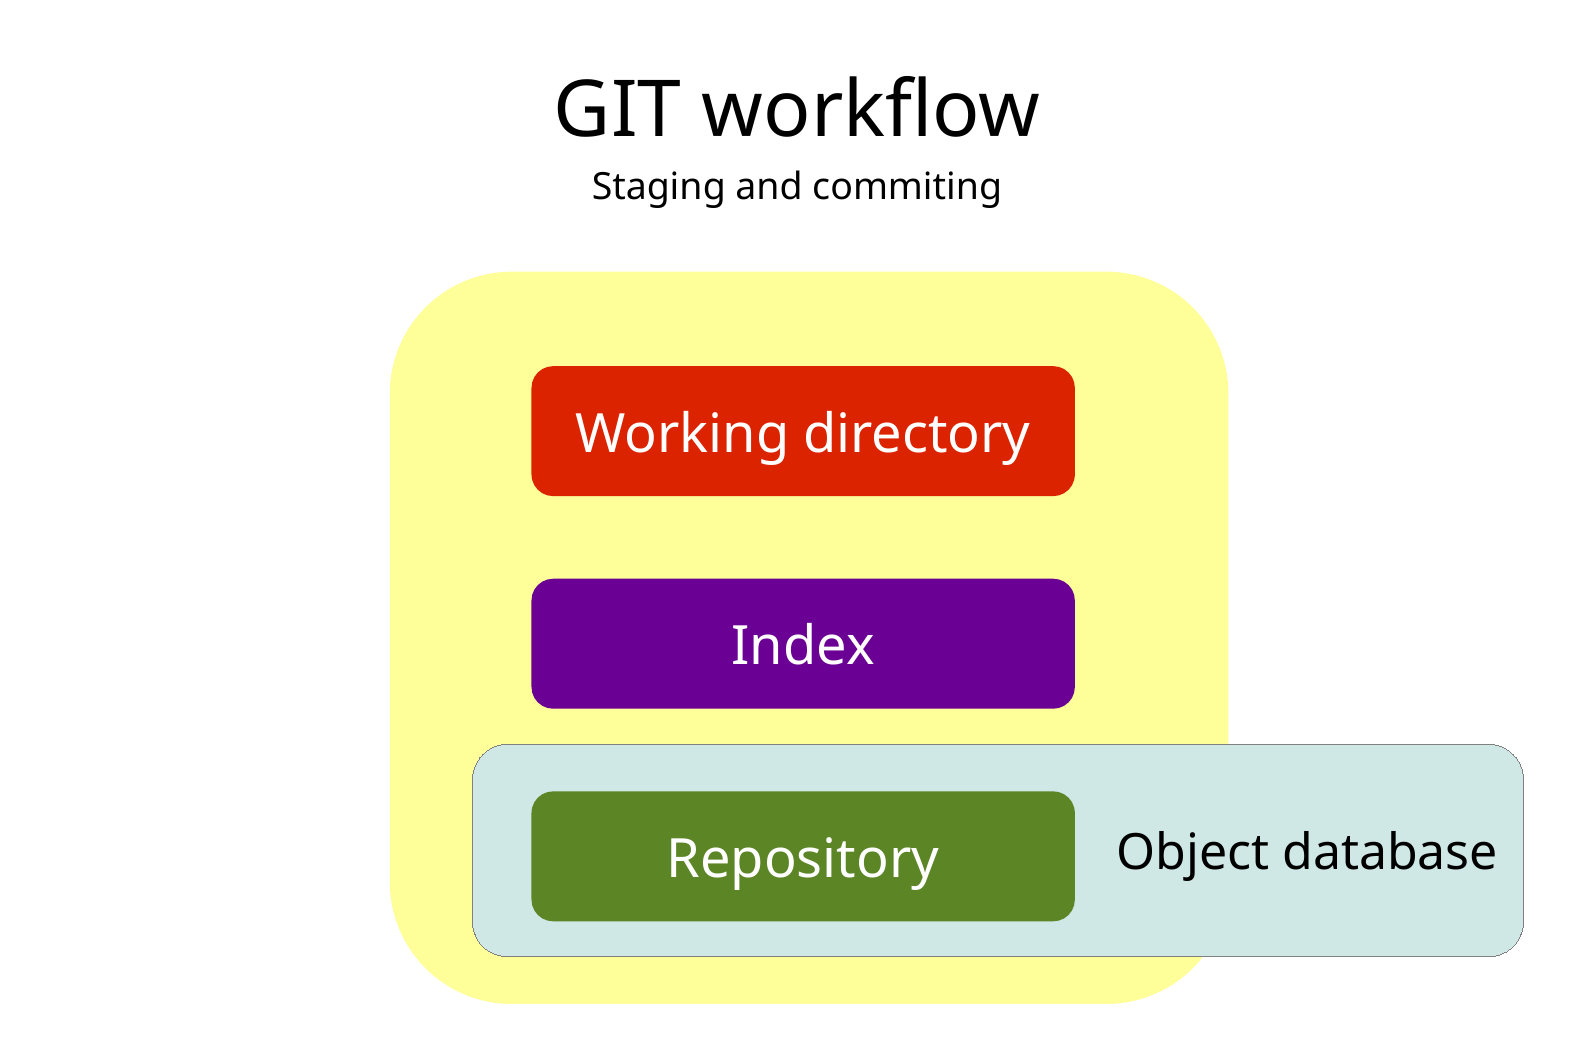

# GIT workflow Staging and commiting
Working directory
Index
Object database
Repository